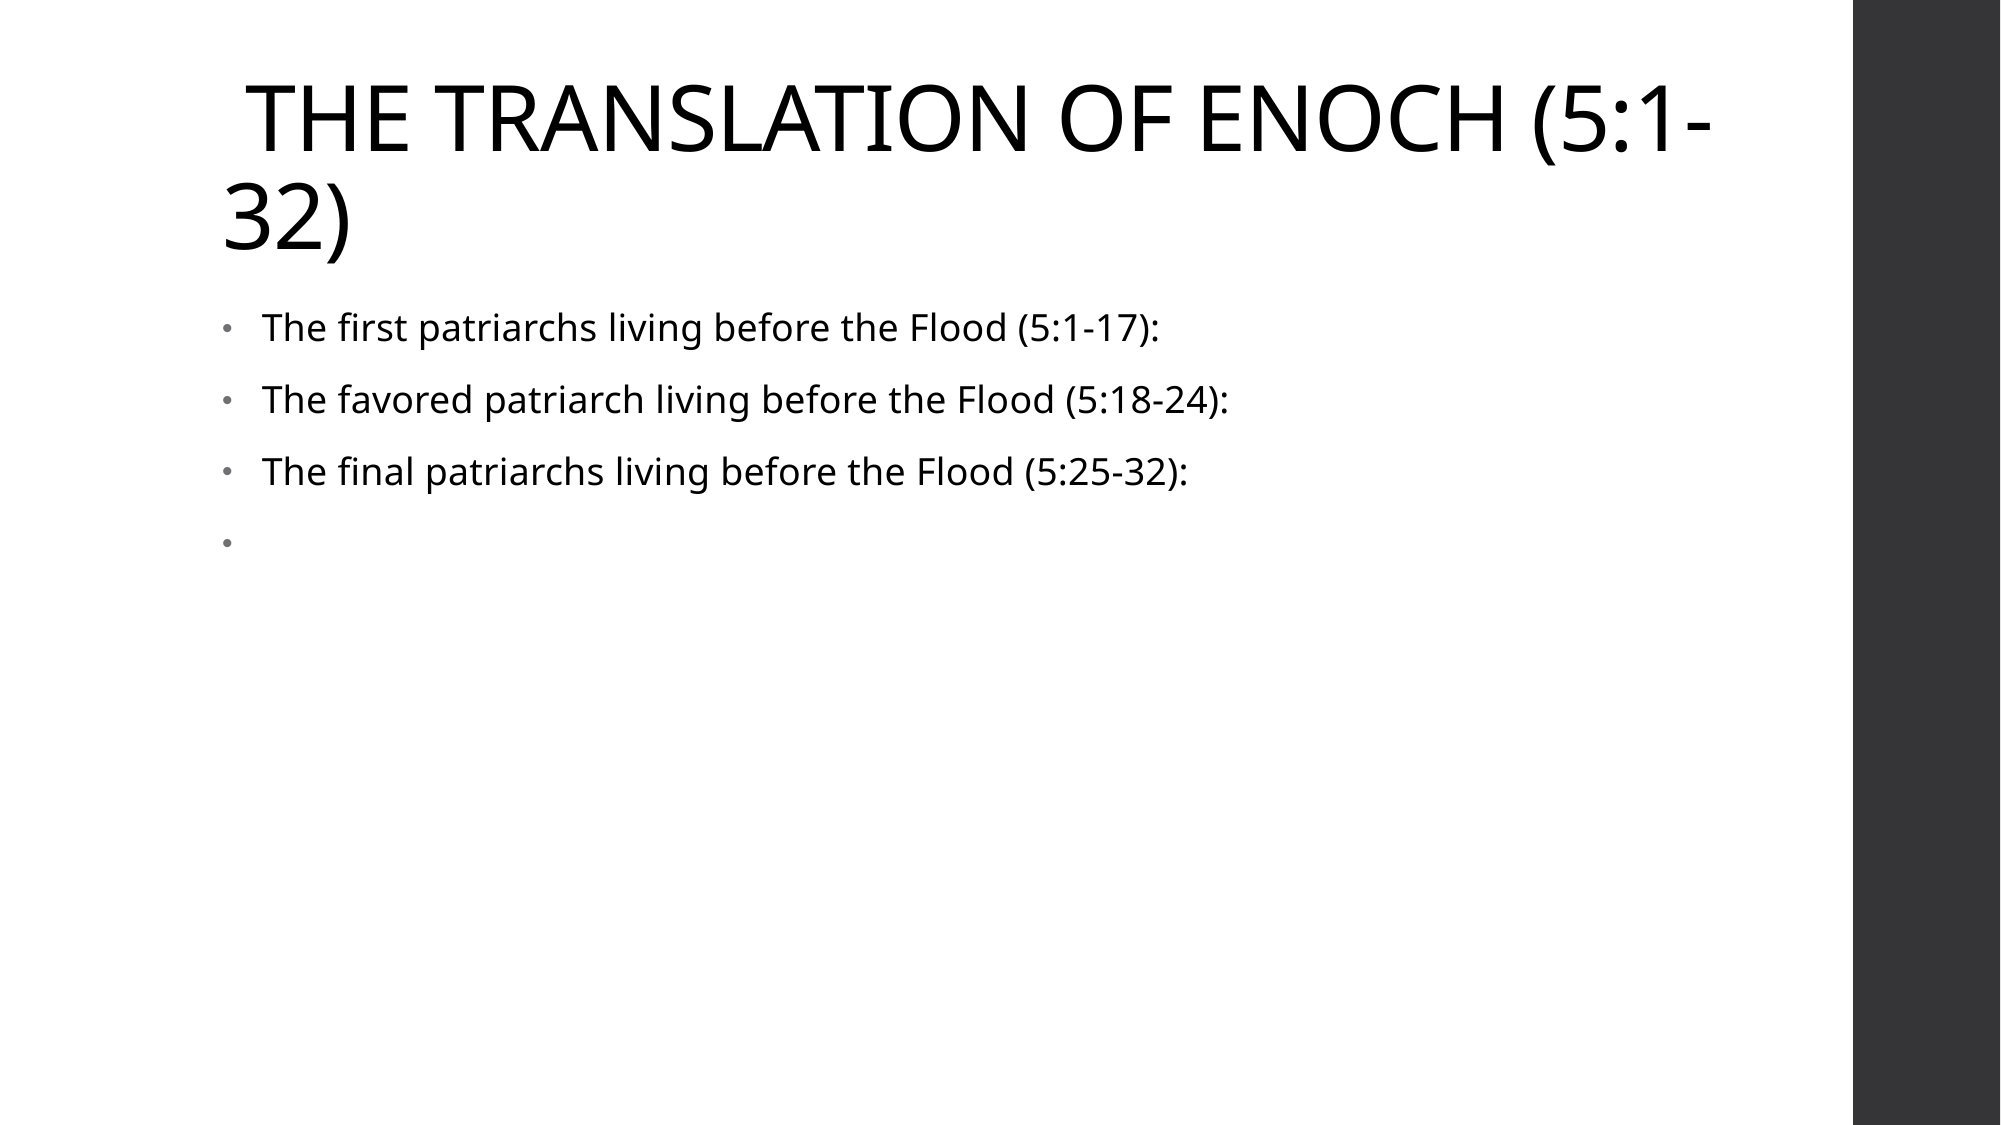

# THE TRANSLATION OF ENOCH (5:1-32)
 The first patriarchs living before the Flood (5:1-17):
 The favored patriarch living before the Flood (5:18-24):
 The final patriarchs living before the Flood (5:25-32):